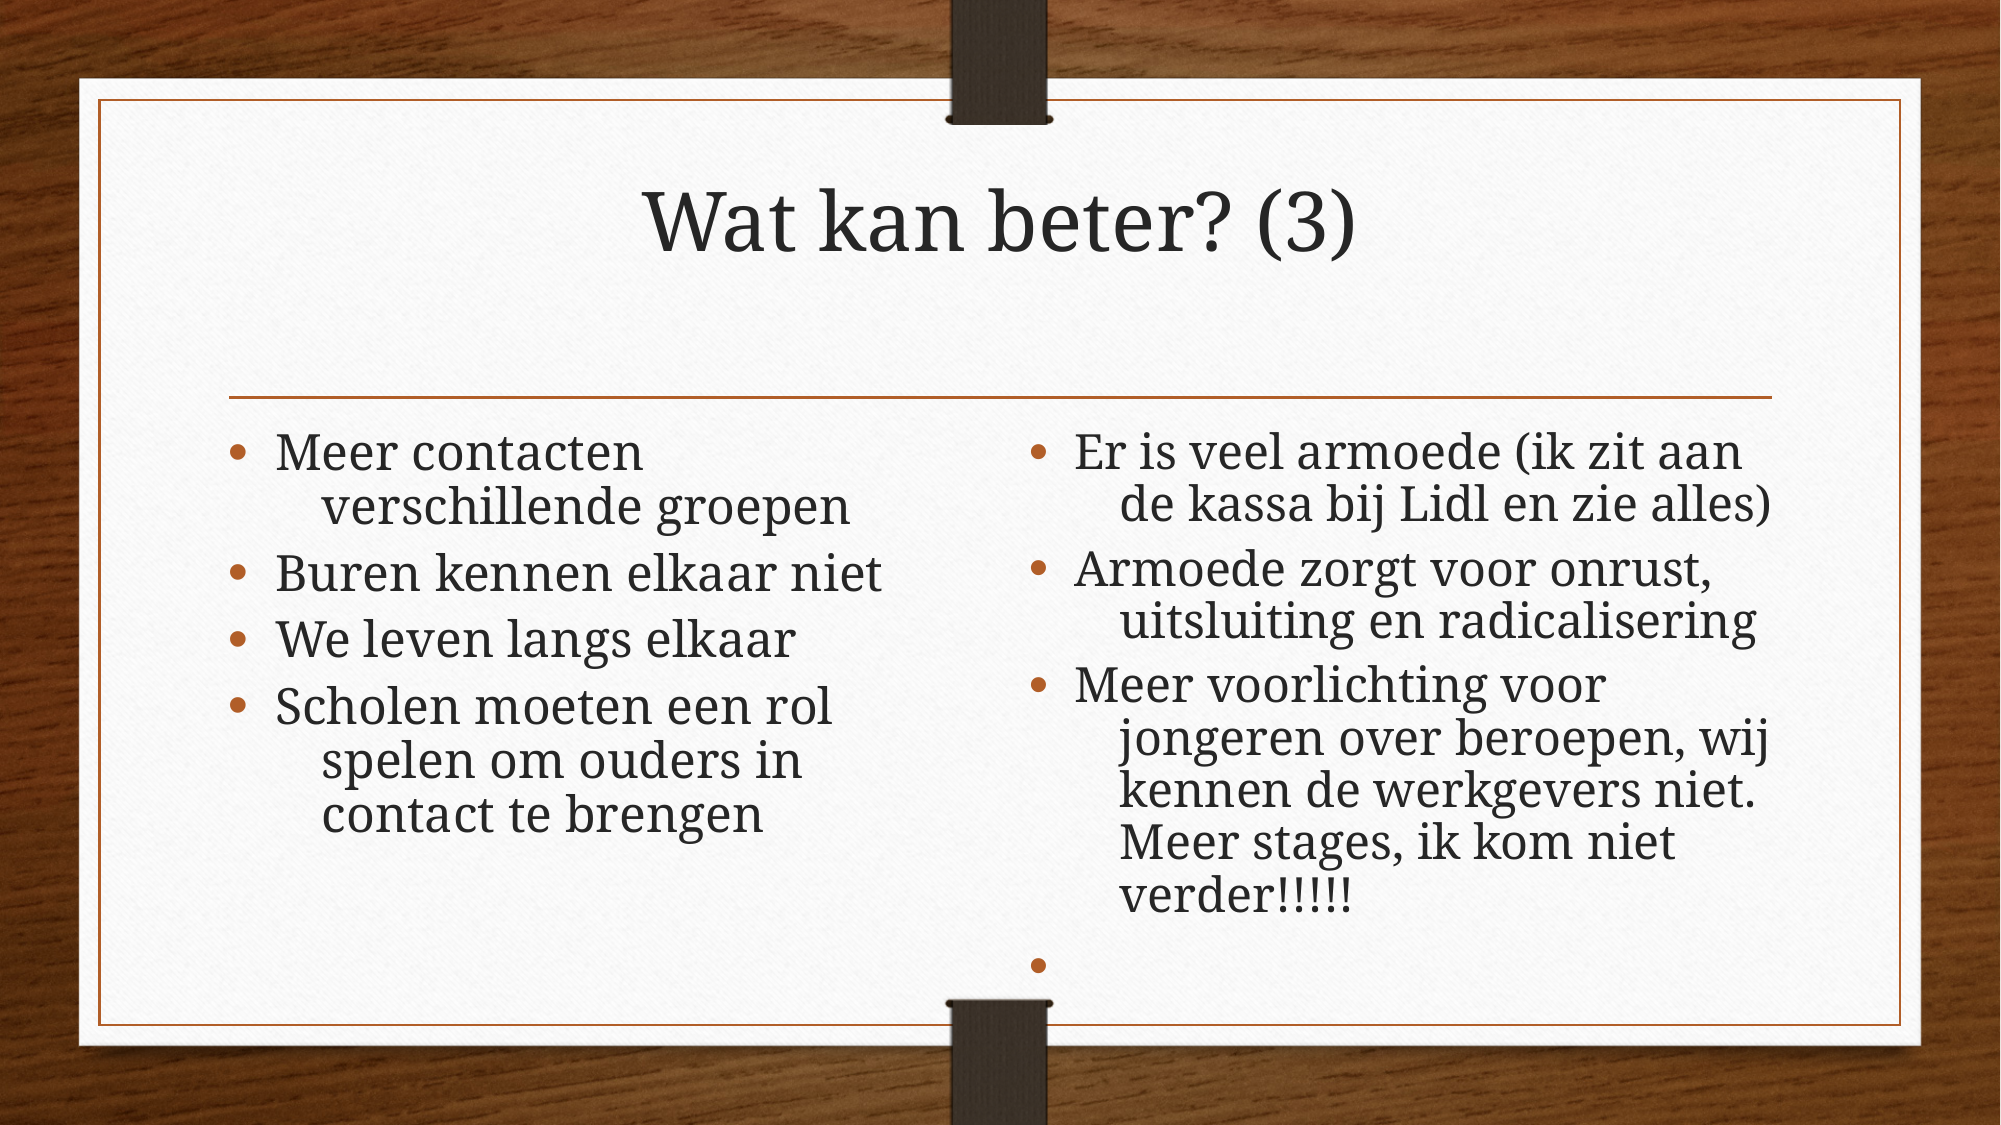

# Wat kan beter? (3)
Meer contacten verschillende groepen
Buren kennen elkaar niet
We leven langs elkaar
Scholen moeten een rol spelen om ouders in contact te brengen
Er is veel armoede (ik zit aan de kassa bij Lidl en zie alles)
Armoede zorgt voor onrust, uitsluiting en radicalisering
Meer voorlichting voor jongeren over beroepen, wij kennen de werkgevers niet. Meer stages, ik kom niet verder!!!!!